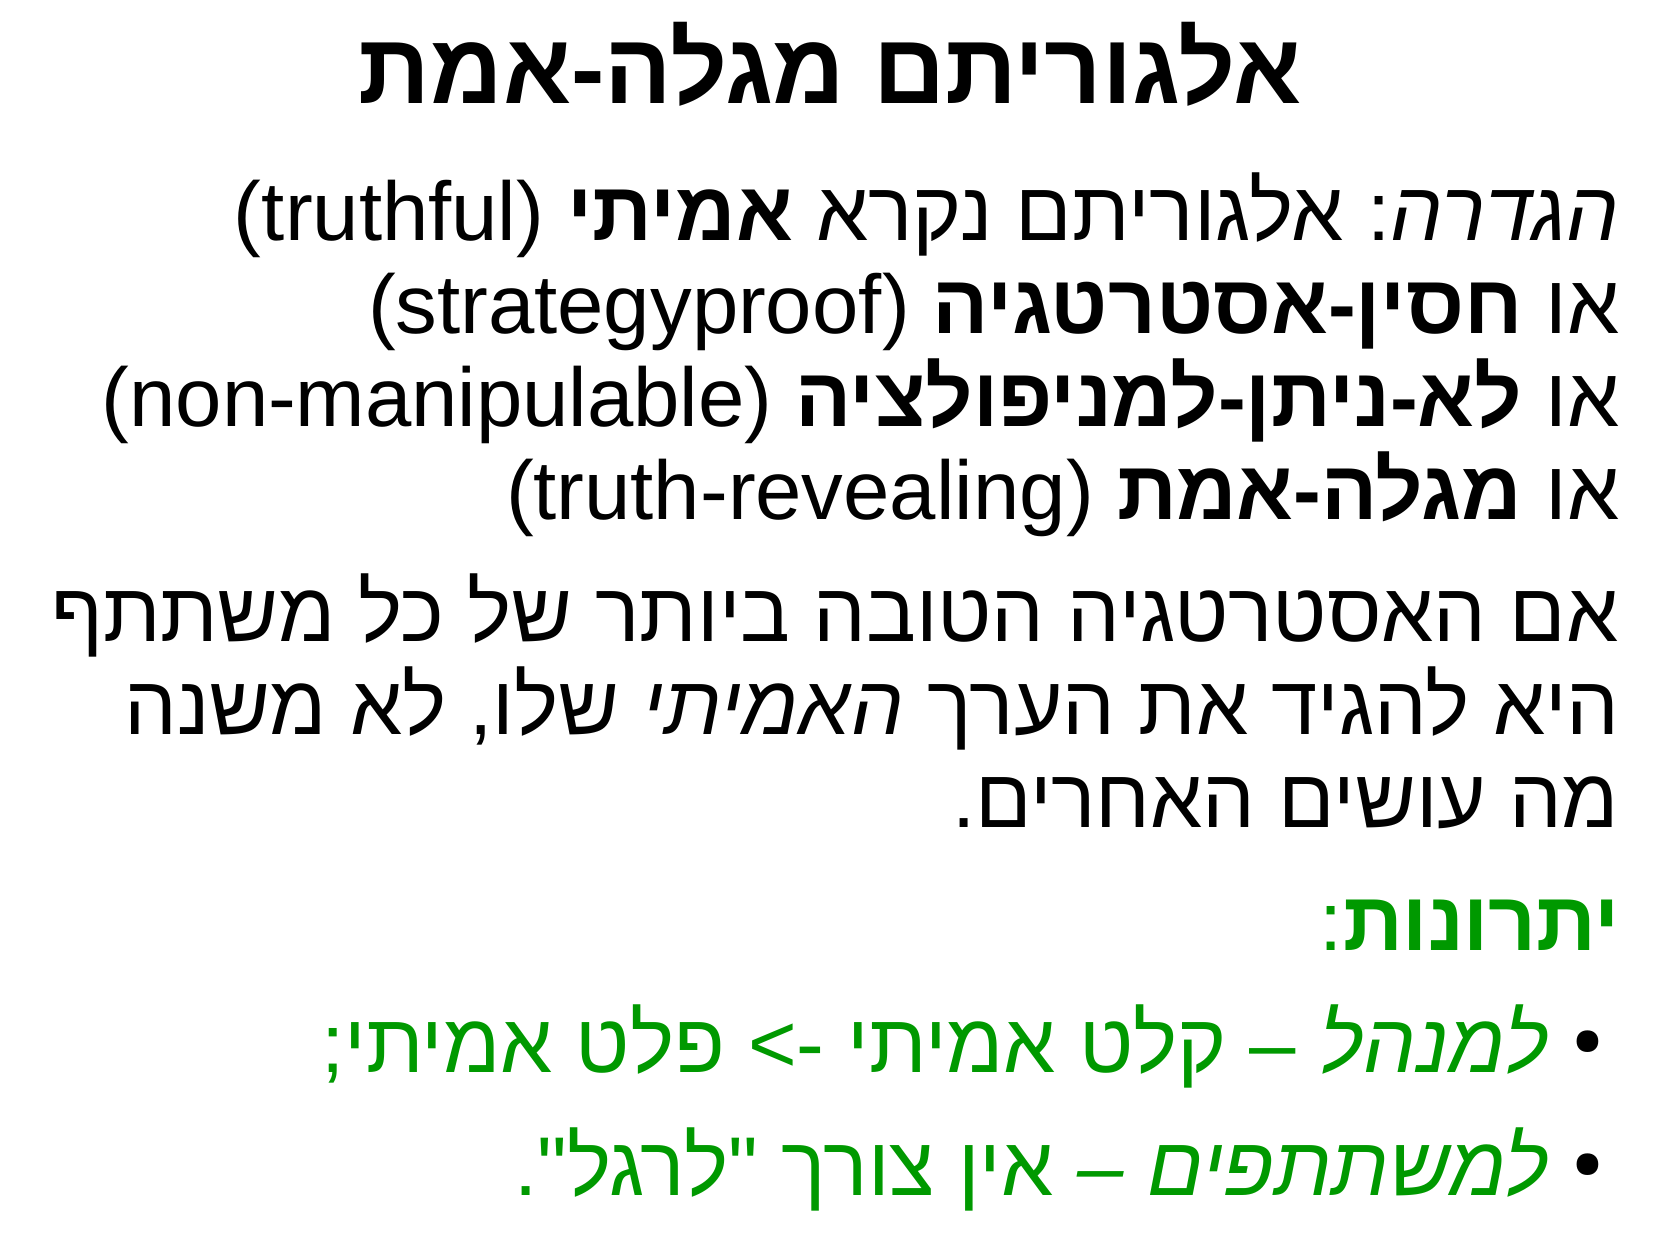

# אלגוריתם מגלה-אמת
הגדרה: אלגוריתם נקרא אמיתי (truthful)
או חסין-אסטרטגיה (strategyproof)
או לא-ניתן-למניפולציה (non-manipulable)
או מגלה-אמת (truth-revealing)
אם האסטרטגיה הטובה ביותר של כל משתתף היא להגיד את הערך האמיתי שלו, לא משנה מה עושים האחרים.
יתרונות:
למנהל – קלט אמיתי -> פלט אמיתי;
למשתתפים – אין צורך "לרגל".